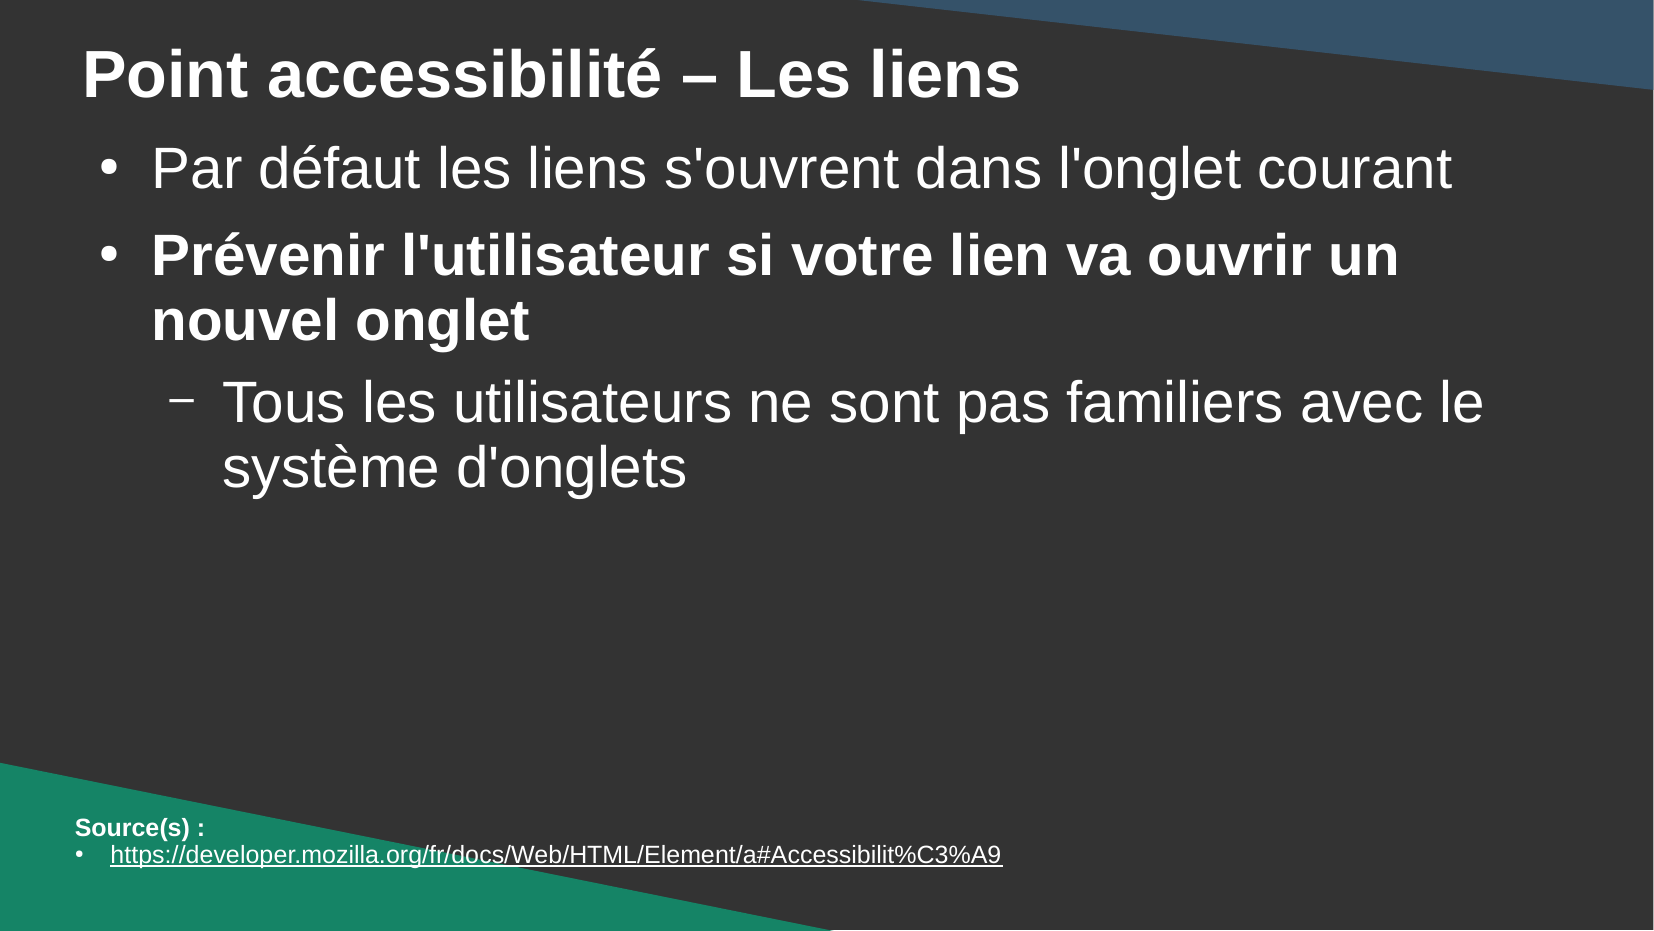

# Point accessibilité – Les liens
Par défaut les liens s'ouvrent dans l'onglet courant
Prévenir l'utilisateur si votre lien va ouvrir un nouvel onglet
Tous les utilisateurs ne sont pas familiers avec le système d'onglets
Source(s) :
https://developer.mozilla.org/fr/docs/Web/HTML/Element/a#Accessibilit%C3%A9